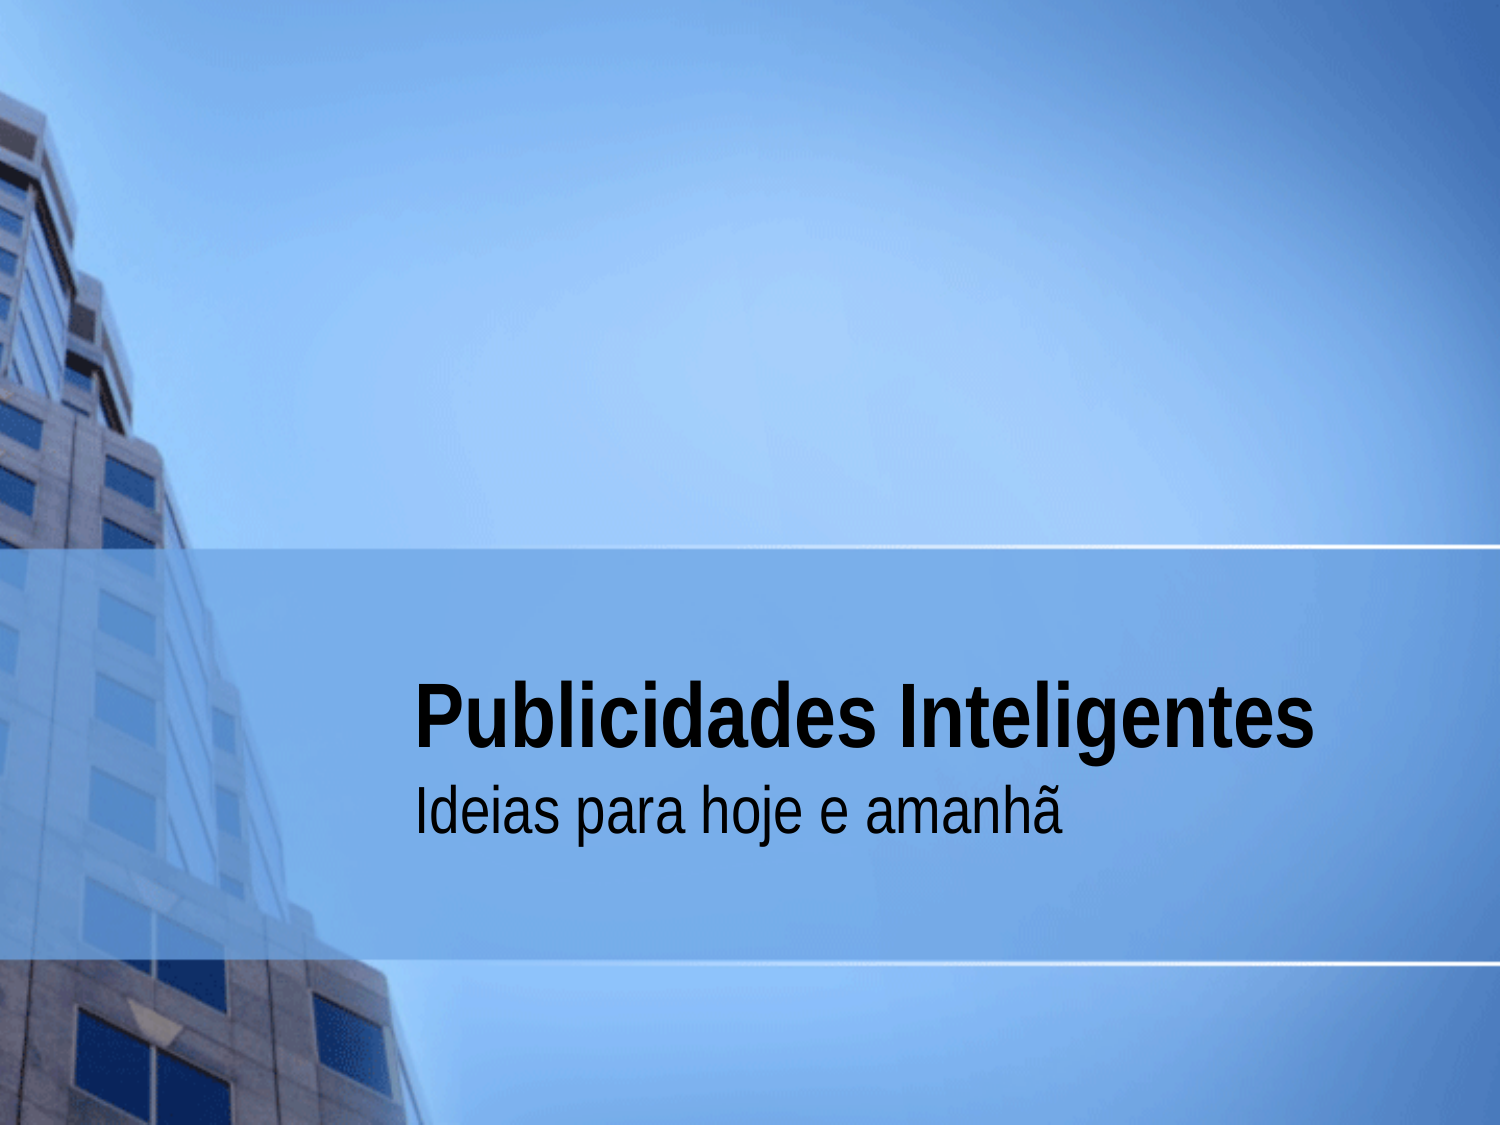

Publicidades Inteligentes
Ideias para hoje e amanhã